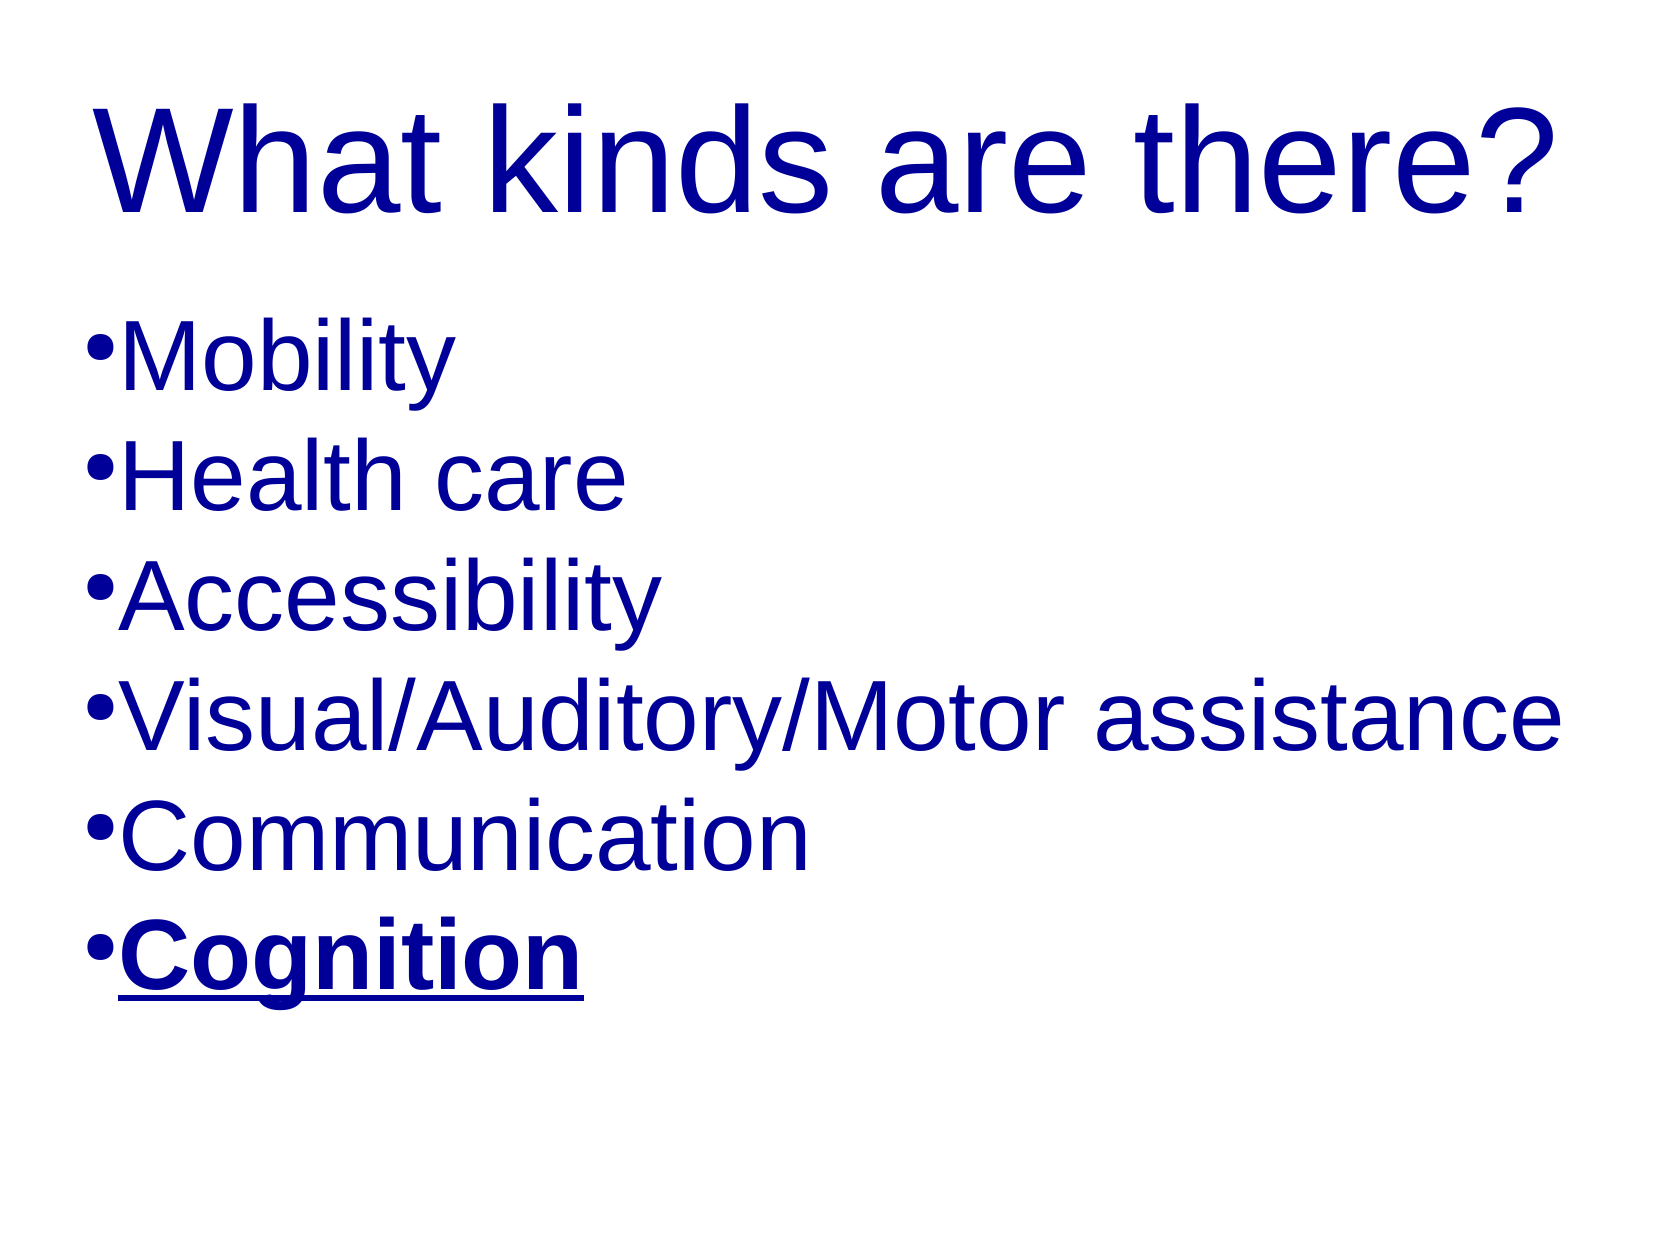

What kinds are there?
Mobility
Health care
Accessibility
Visual/Auditory/Motor assistance
Communication
Cognition